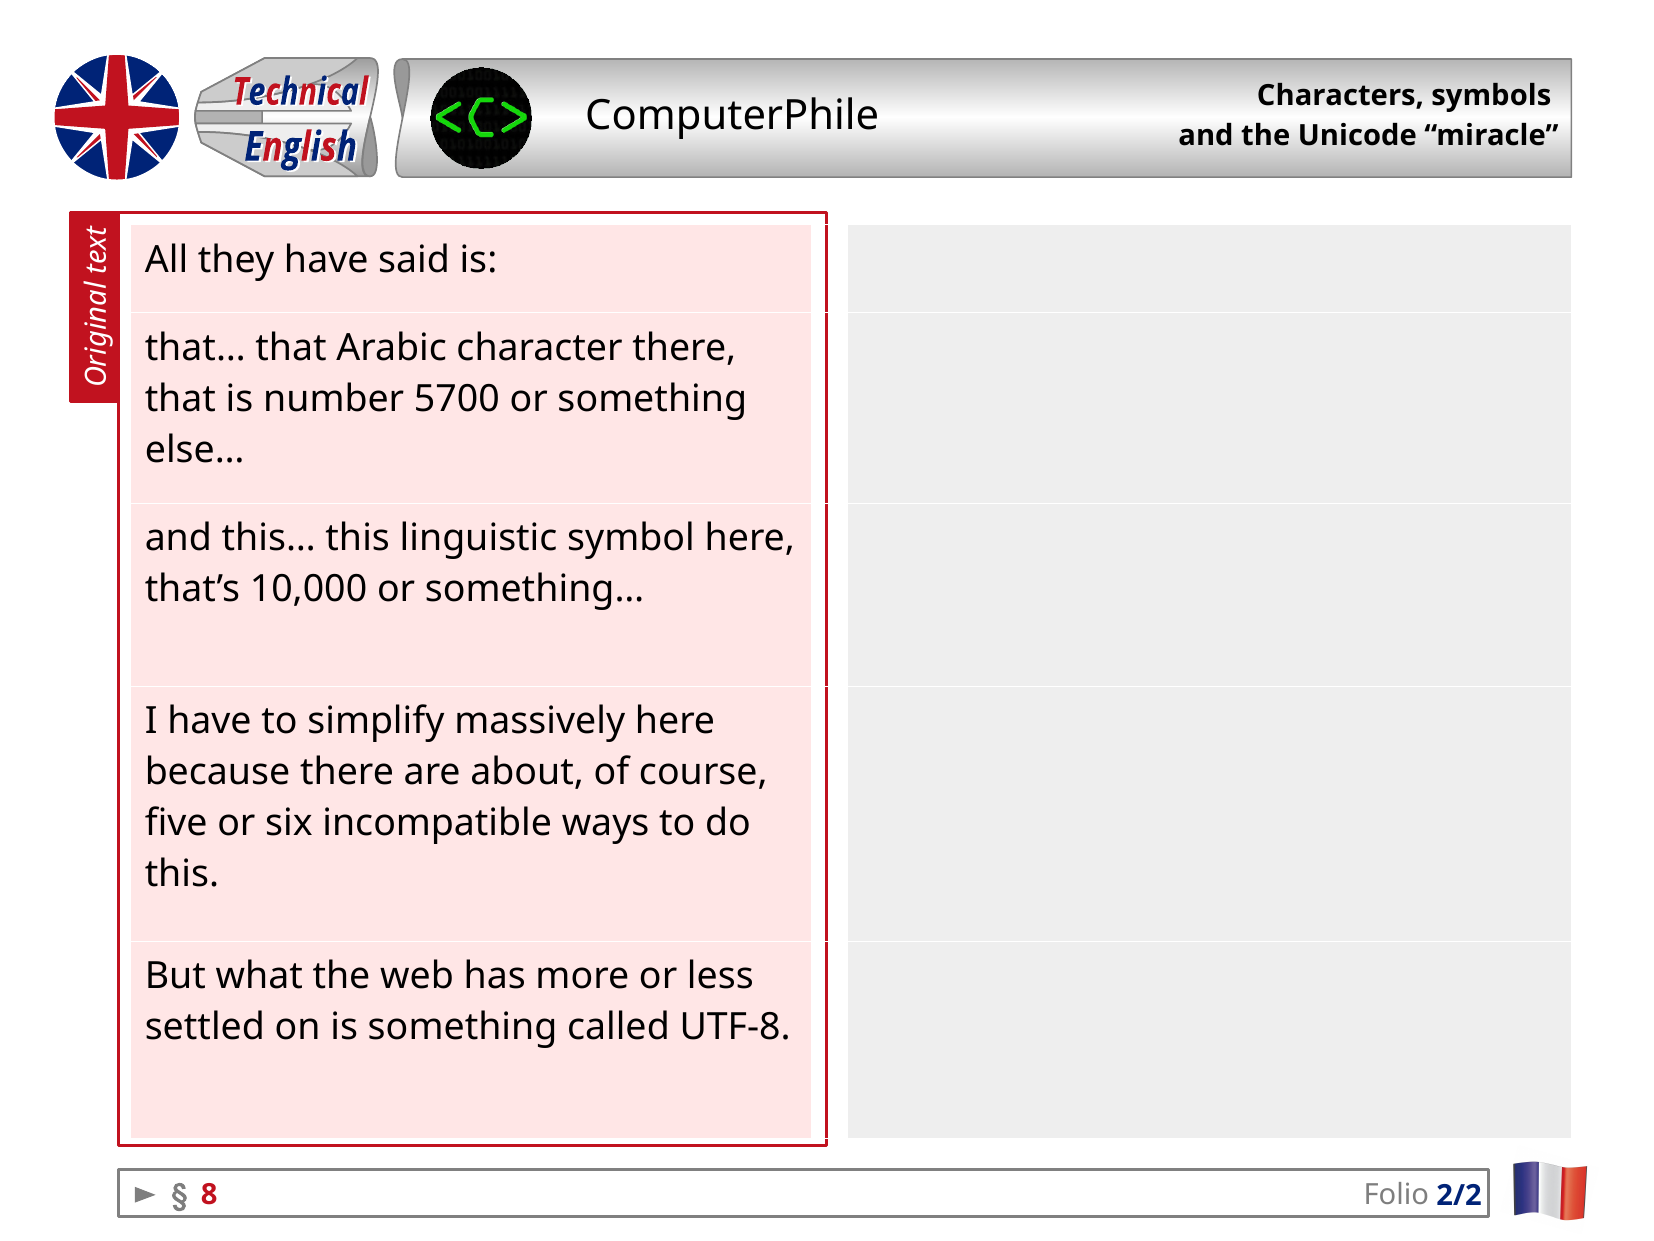

#
| All they have said is: | | |
| --- | --- | --- |
| that… that Arabic character there, that is number 5700 or something else… | | |
| and this… this linguistic symbol here, that’s 10,000 or something… | | |
| I have to simplify massively here because there are about, of course, five or six incompatible ways to do this. | | |
| But what the web has more or less settled on is something called UTF‑8. | | |
8
2/2